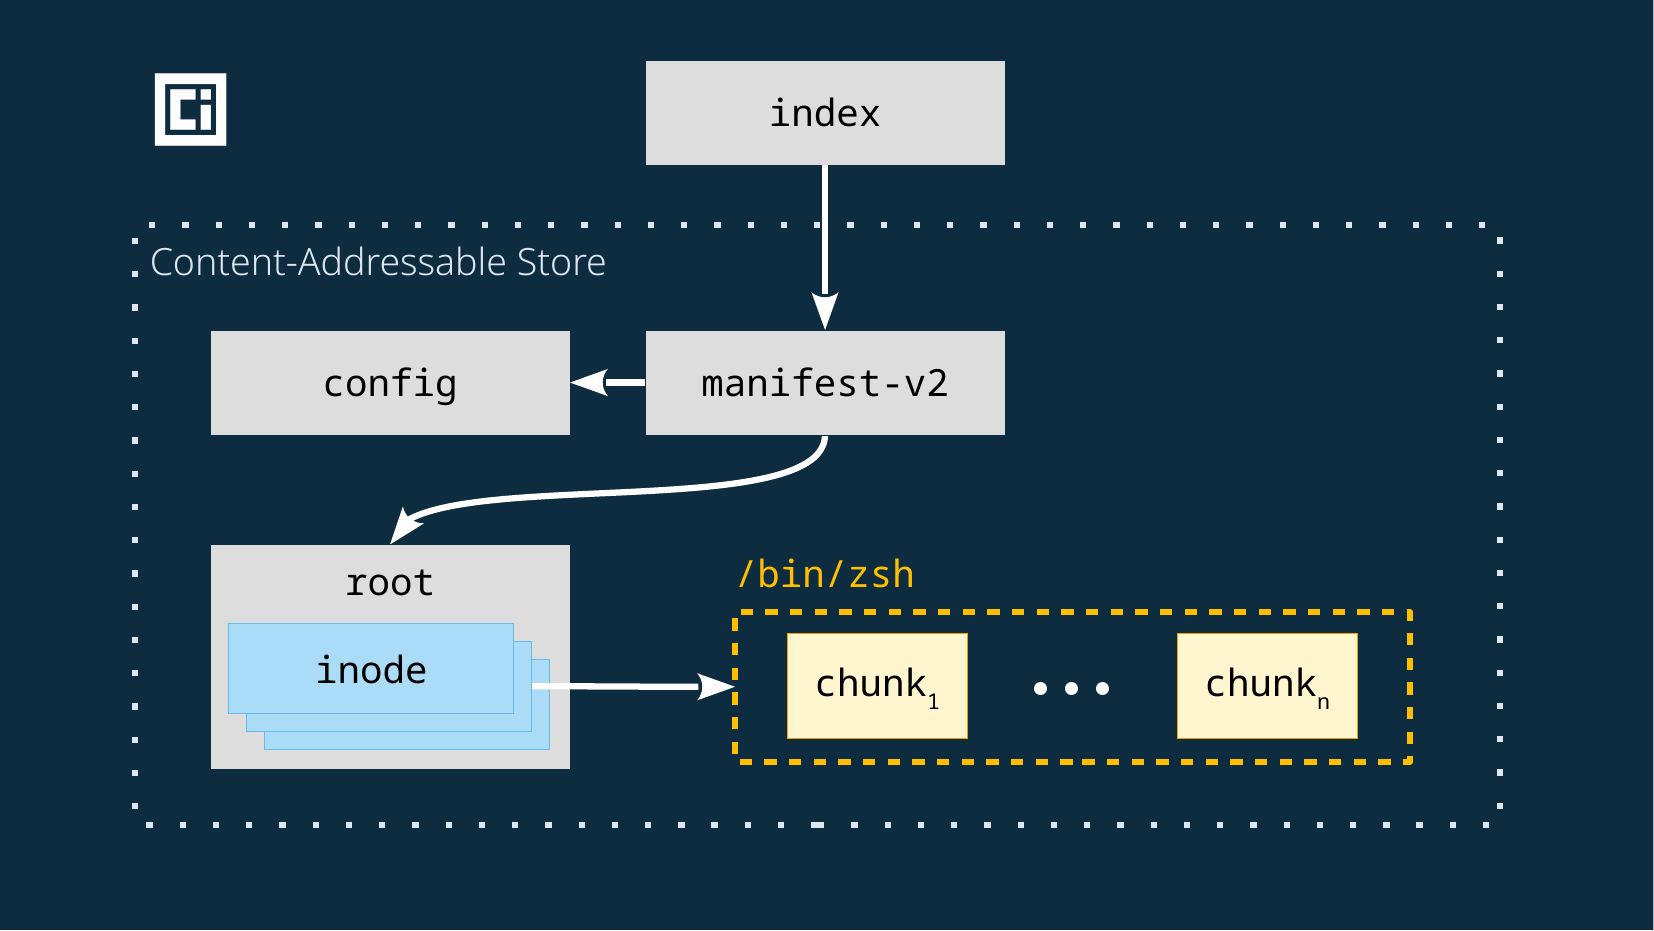

index
Content-Addressable Store
config
manifest-v2
/bin/zsh
root
…
inode
chunk1
chunkn
inode
inode